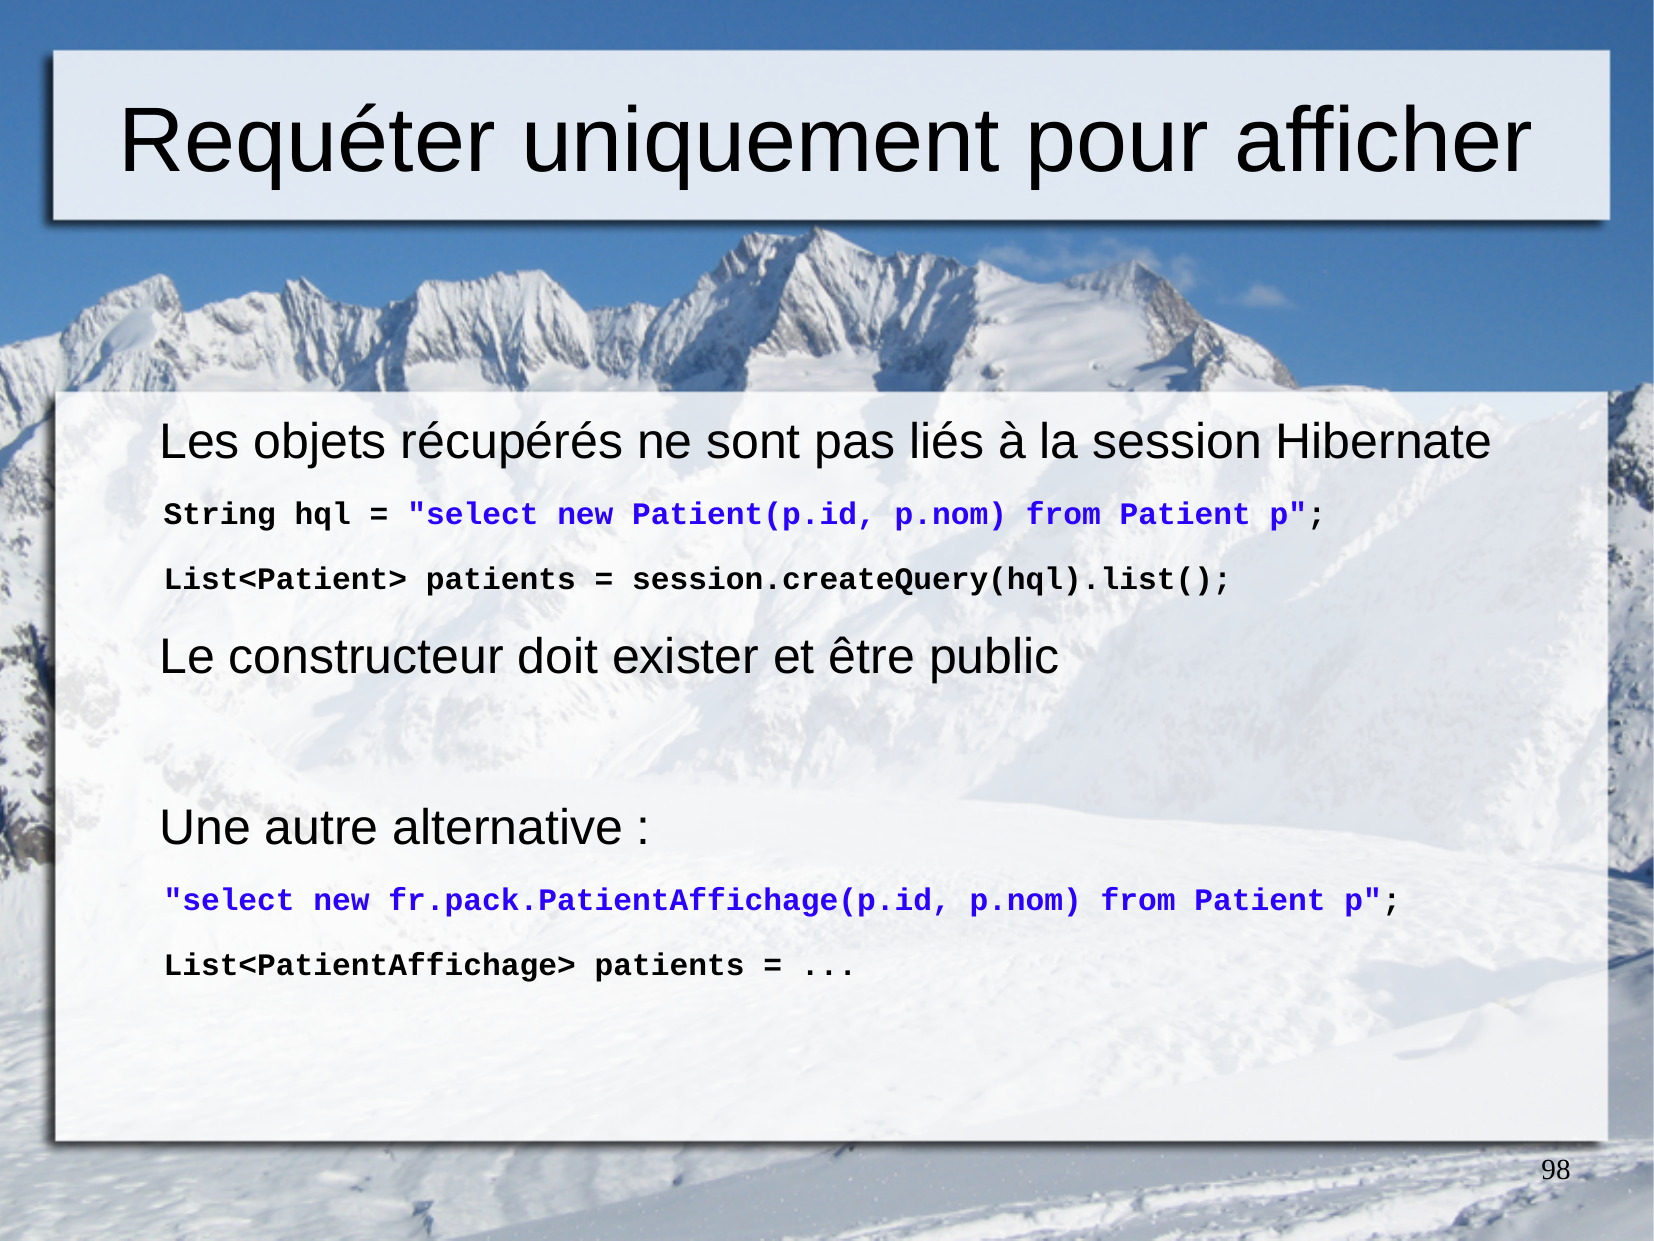

# Requéter uniquement pour afficher
Les objets récupérés ne sont pas liés à la session Hibernate
 String hql = "select new Patient(p.id, p.nom) from Patient p";
 List<Patient> patients = session.createQuery(hql).list();
Le constructeur doit exister et être public
Une autre alternative :
 "select new fr.pack.PatientAffichage(p.id, p.nom) from Patient p";
 List<PatientAffichage> patients = ...
98